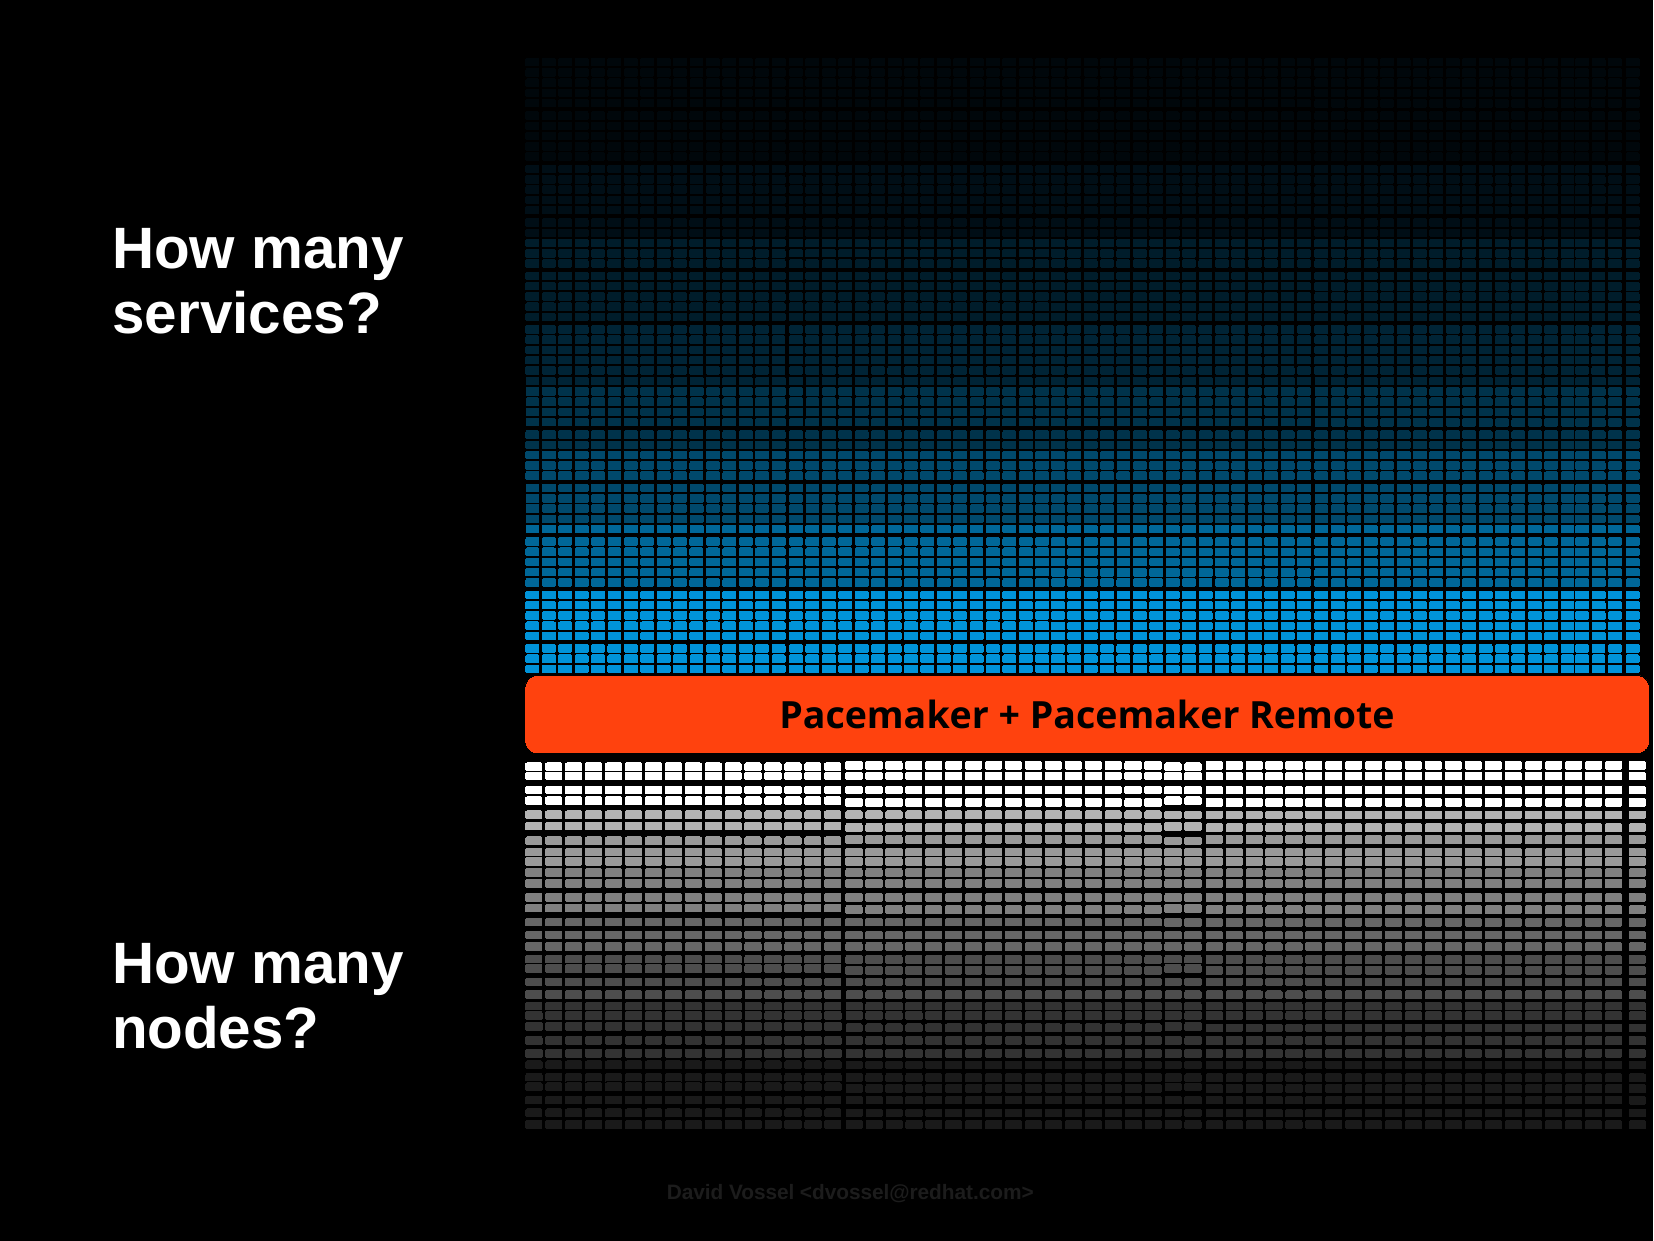

# How many services?
Pacemaker + Pacemaker Remote
How many
nodes?